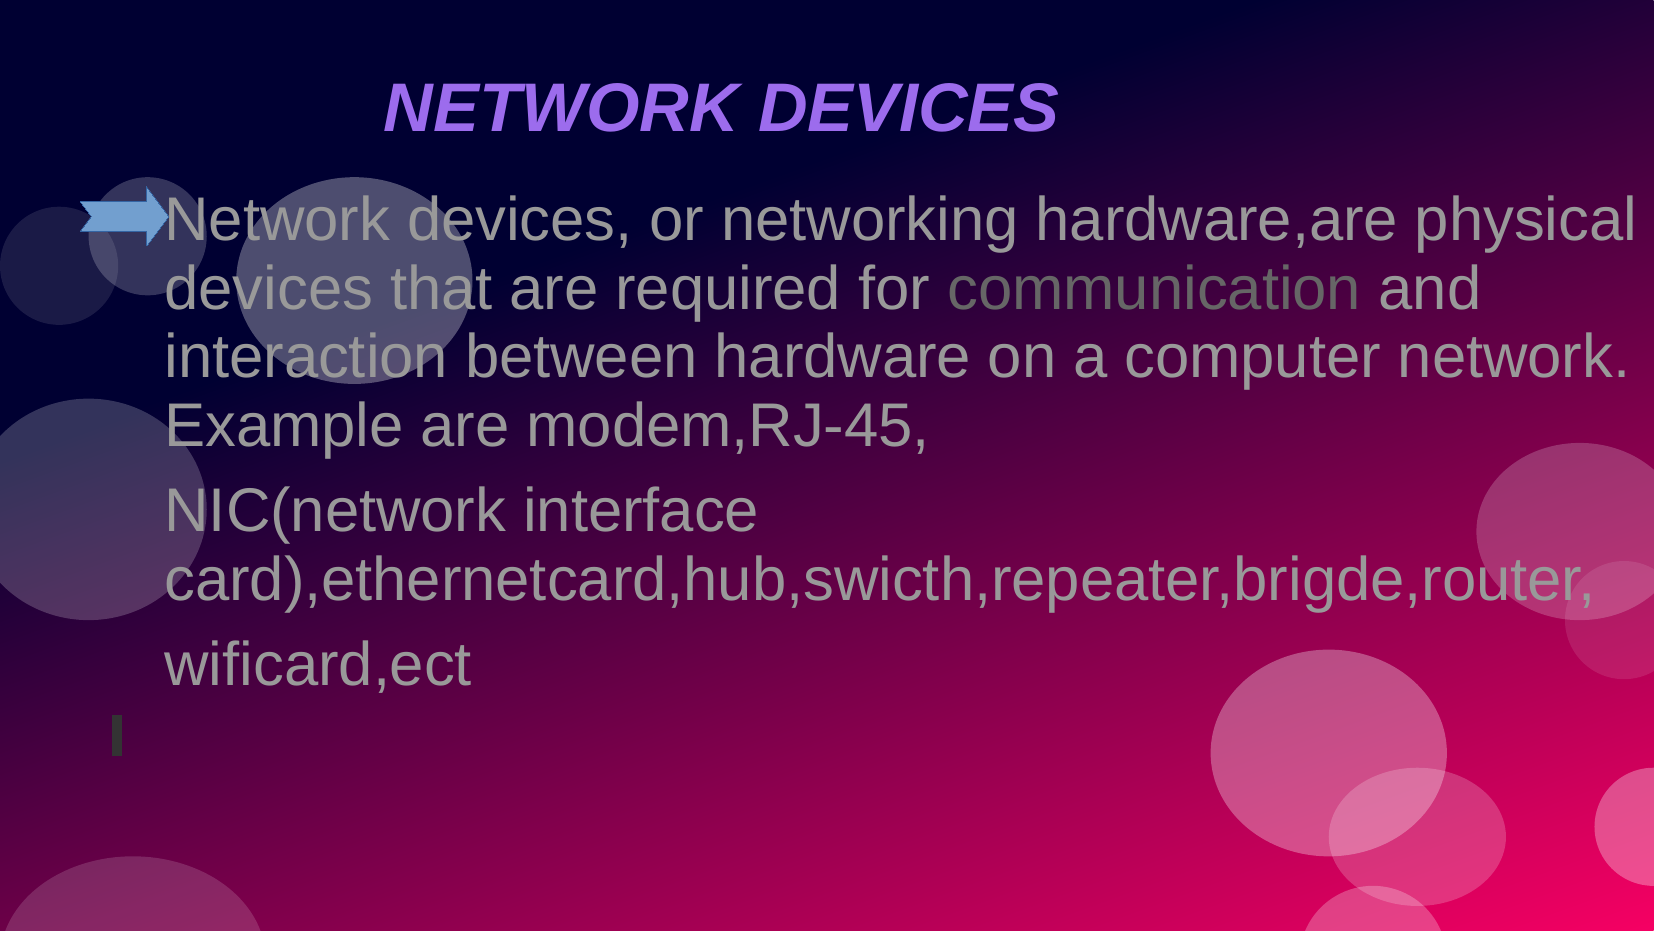

# NETWORK DEVICES
Network devices, or networking hardware,are physical devices that are required for communication and interaction between hardware on a computer network. Example are modem,RJ-45,
NIC(network interface card),ethernetcard,hub,swicth,repeater,brigde,router,
wificard,ect